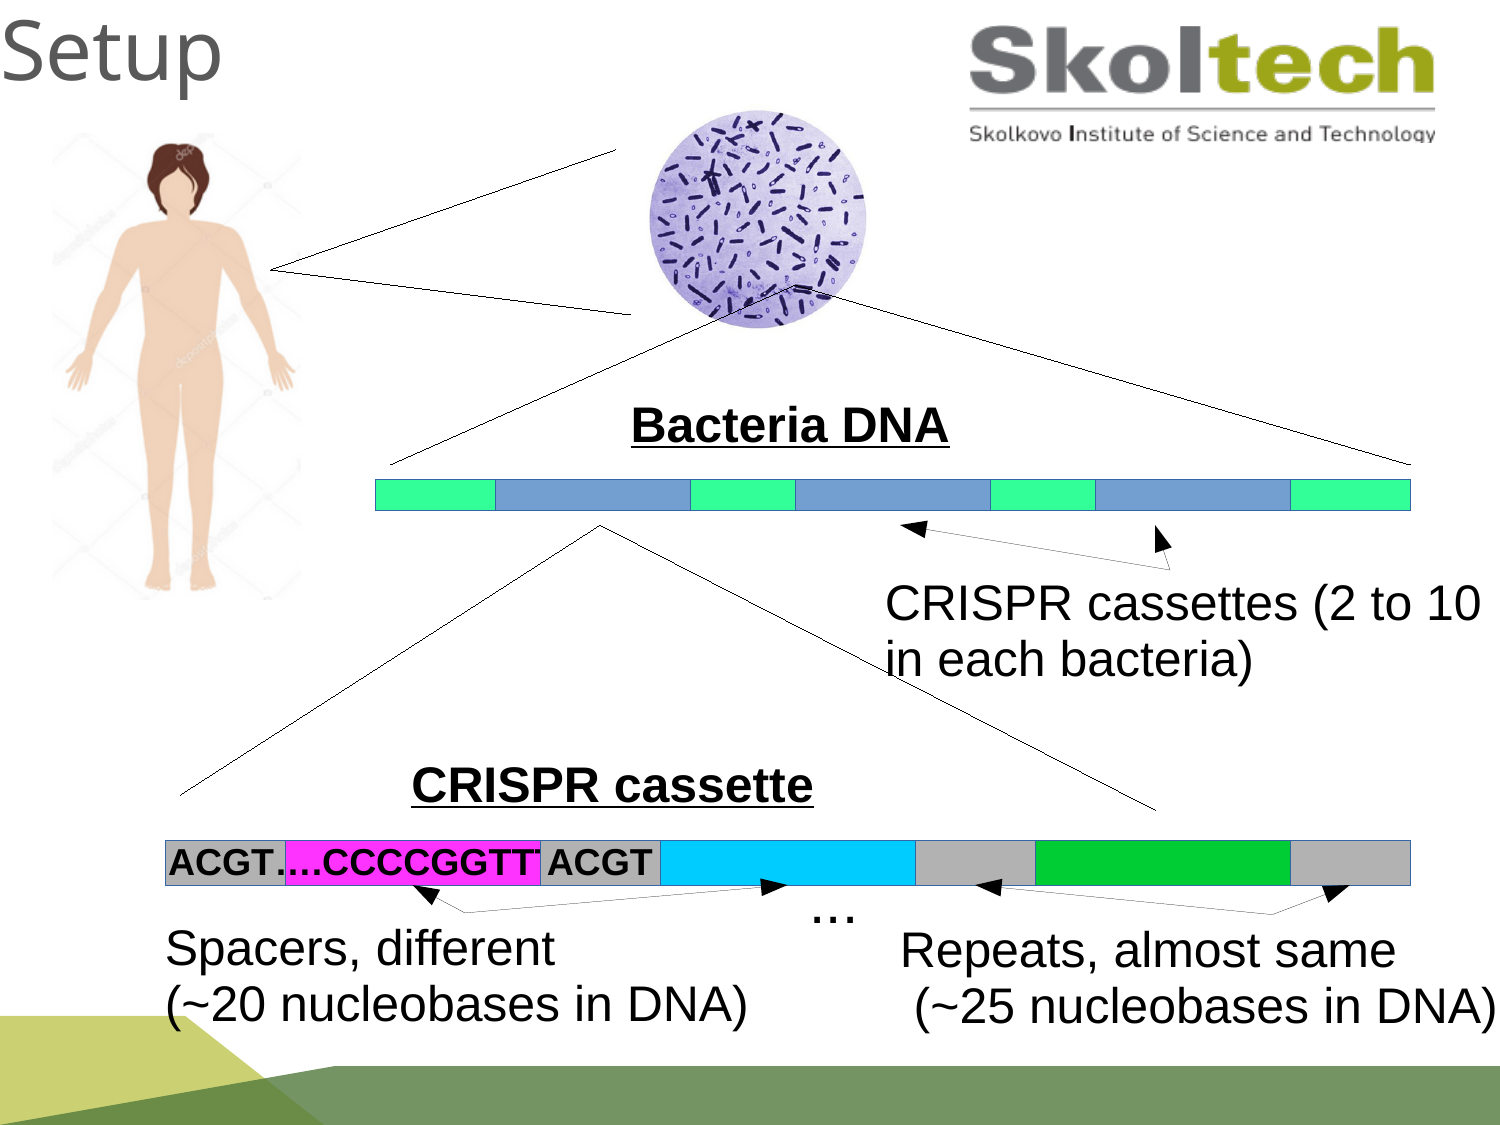

# Setup
Bacteria DNA
CRISPR cassettes (2 to 10 in each bacteria)
CRISPR cassette
ACGT….CCCCGGTTTAA….
ACGT
...
Spacers, different
(~20 nucleobases in DNA)
Repeats, almost same
 (~25 nucleobases in DNA)